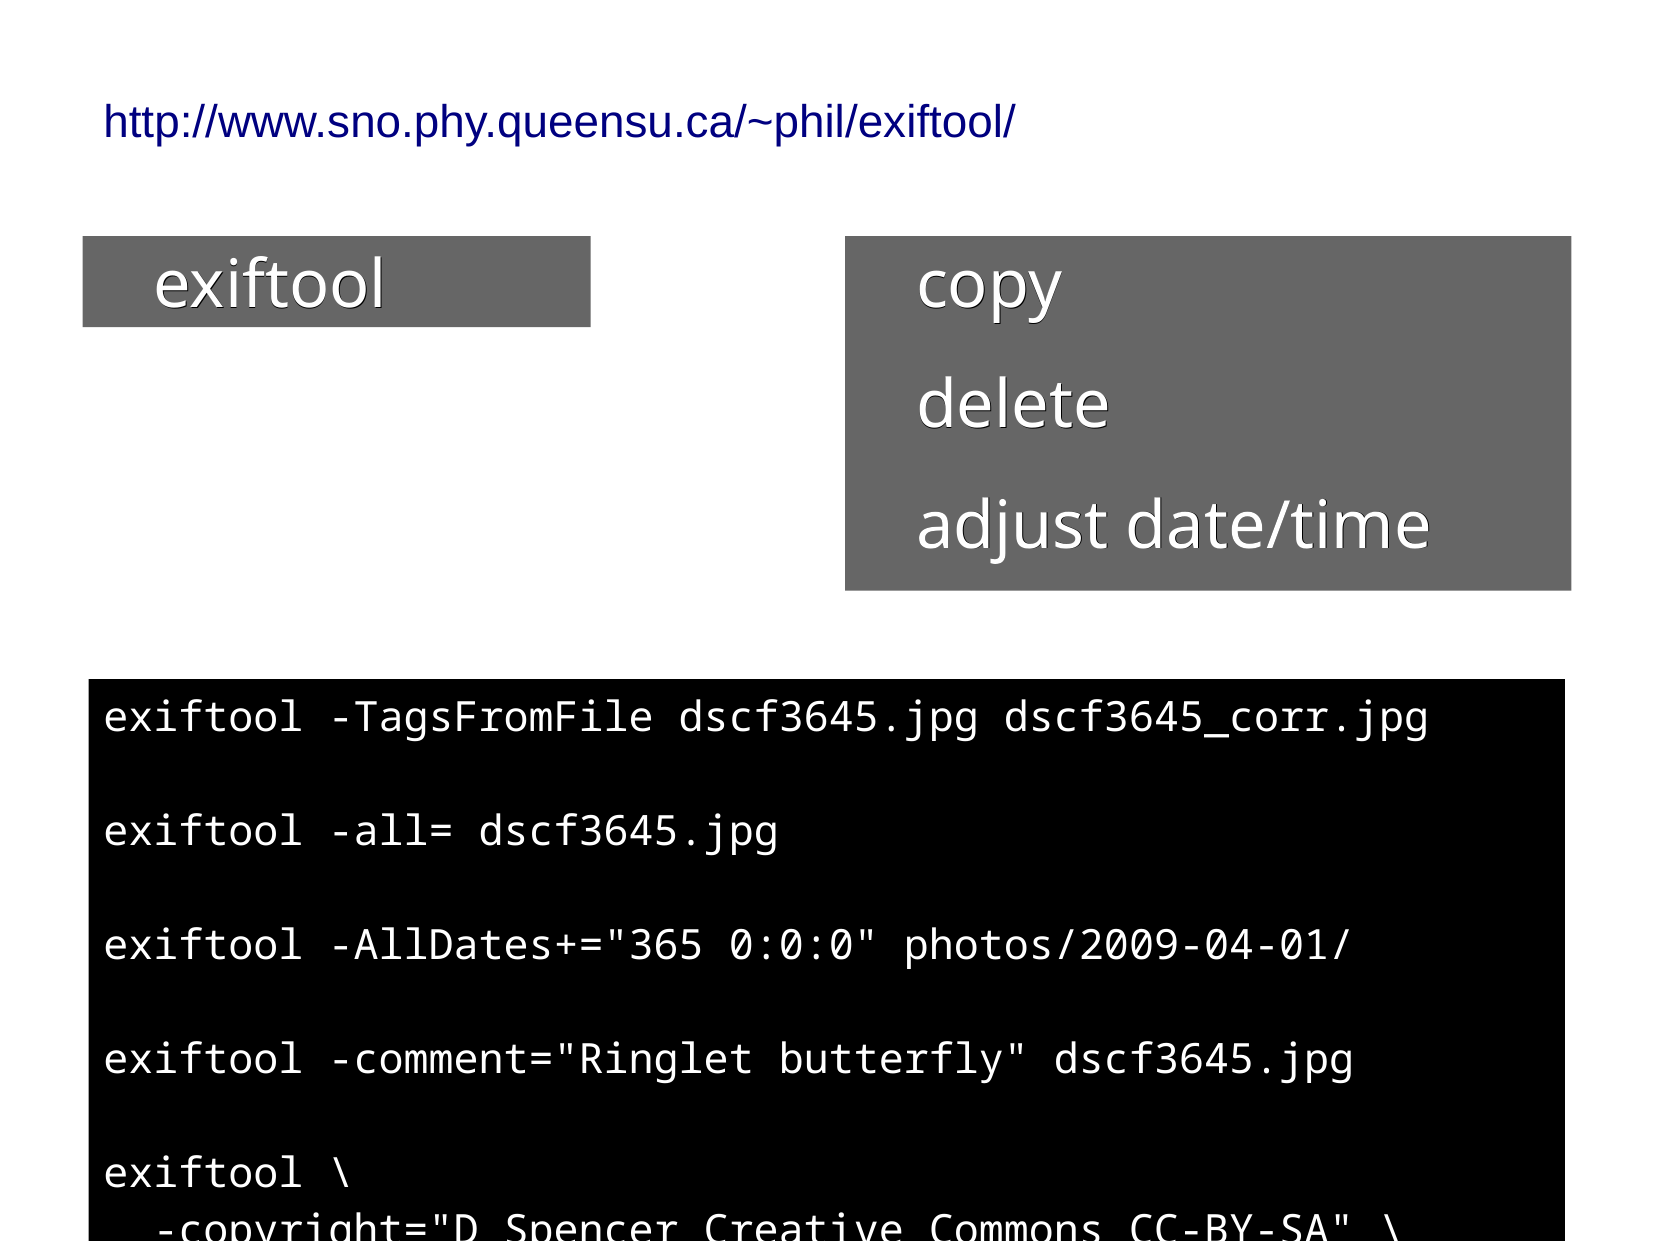

http://www.sno.phy.queensu.ca/~phil/exiftool/
# exiftool
copy
delete
adjust date/time
exiftool -TagsFromFile dscf3645.jpg dscf3645_corr.jpg
exiftool -all= dscf3645.jpg
exiftool -AllDates+="365 0:0:0" photos/2009-04-01/
exiftool -comment="Ringlet butterfly" dscf3645.jpg
exiftool \
 -copyright="D Spencer Creative Commons CC-BY-SA" \
 photos/2009-04-01/